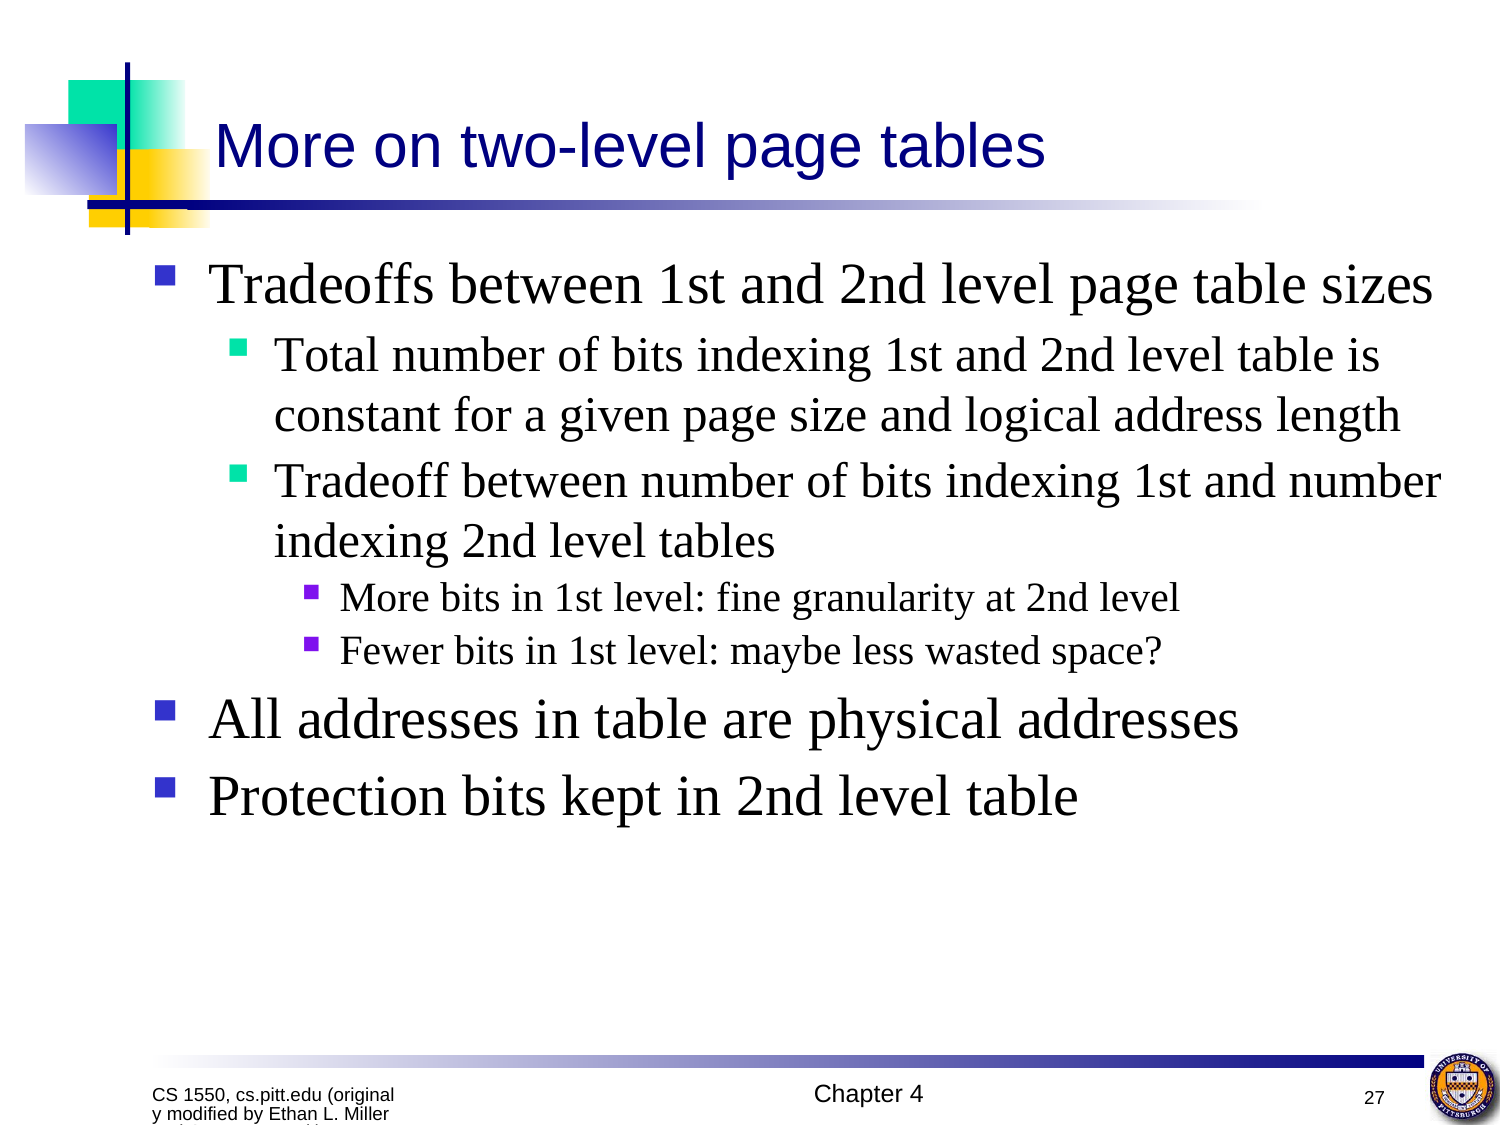

# More on two-level page tables
Tradeoffs between 1st and 2nd level page table sizes
Total number of bits indexing 1st and 2nd level table is constant for a given page size and logical address length
Tradeoff between number of bits indexing 1st and number indexing 2nd level tables
More bits in 1st level: fine granularity at 2nd level
Fewer bits in 1st level: maybe less wasted space?
All addresses in table are physical addresses
Protection bits kept in 2nd level table
CS 1550, cs.pitt.edu (originaly modified by Ethan L. Miller and Scott A. Brandt)
Chapter 4
27